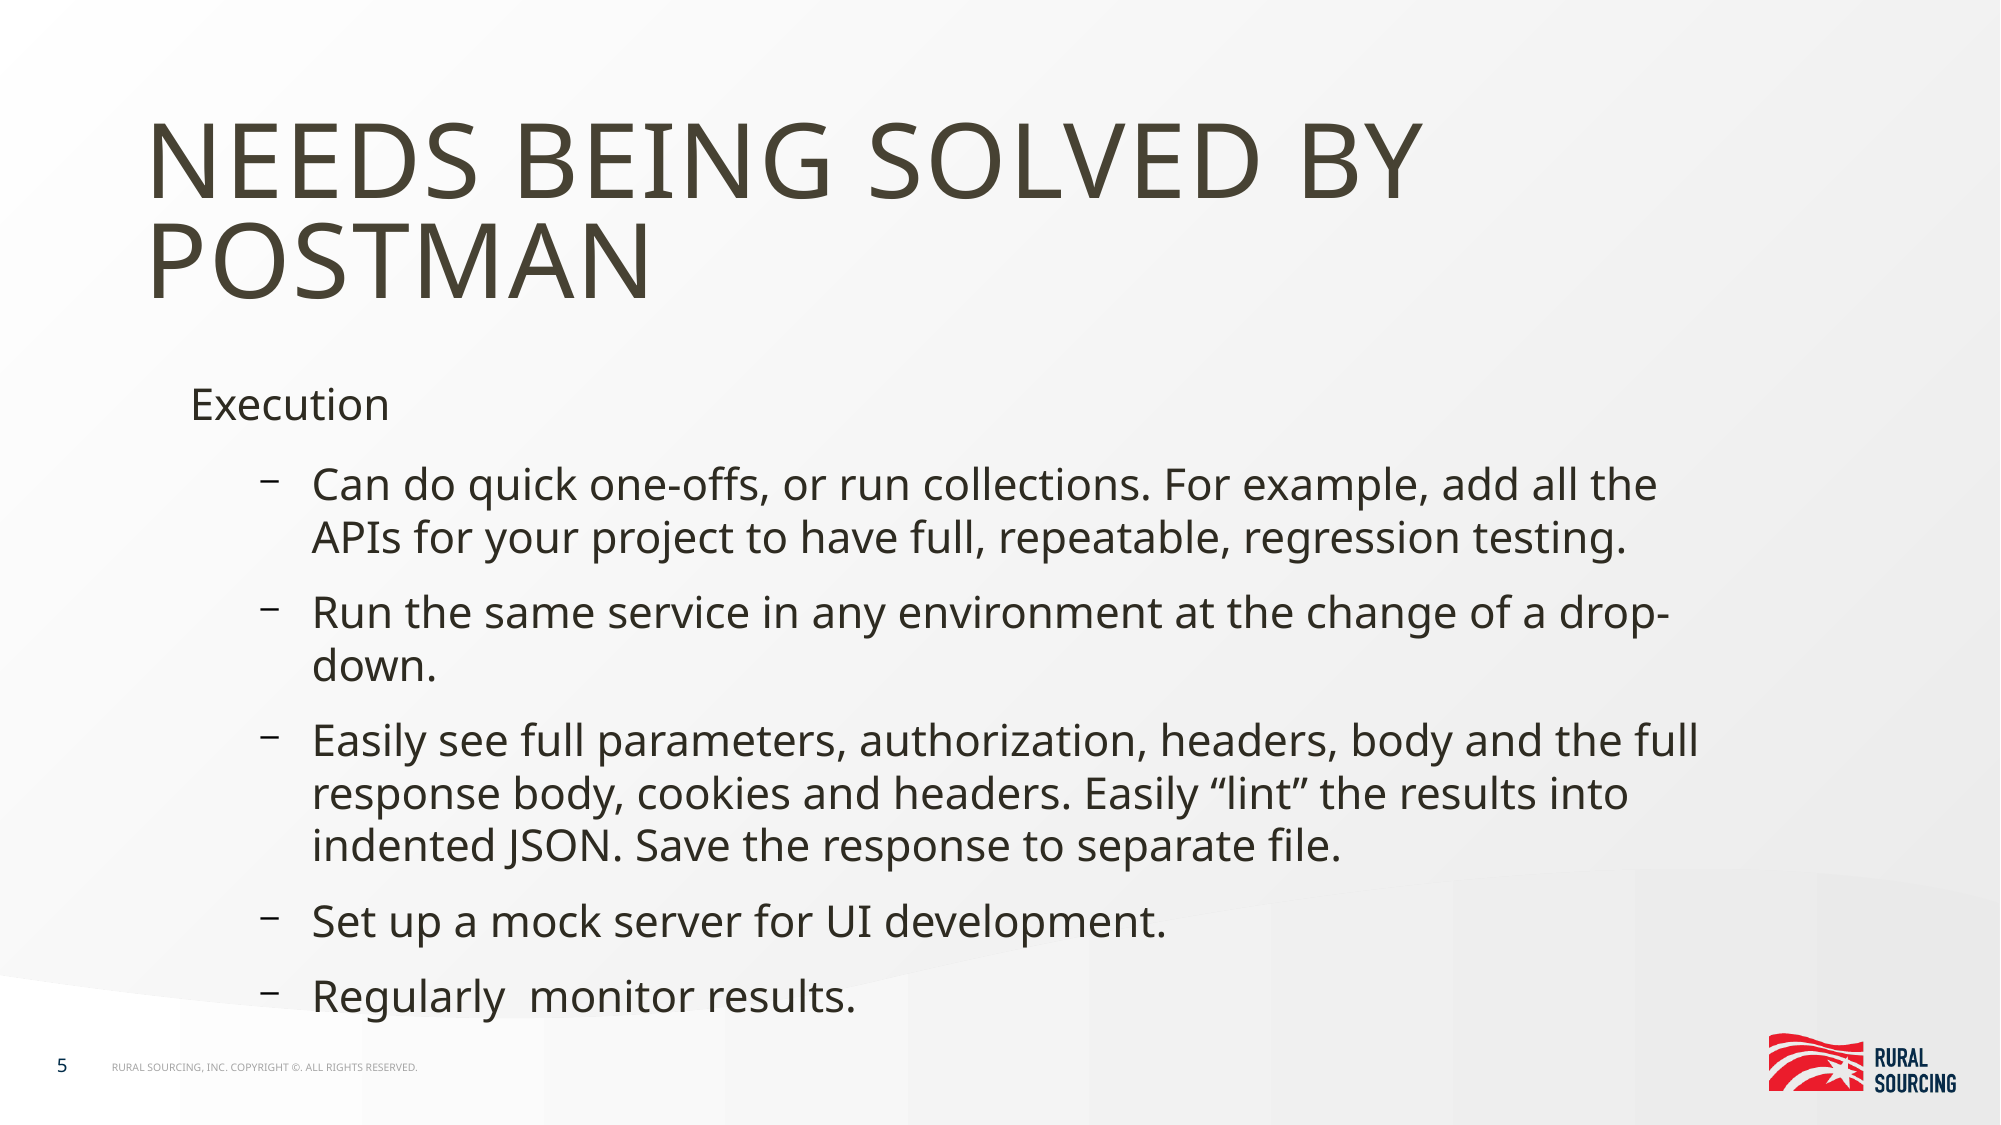

# NeedS being solved BY POSTMAN
Execution
Can do quick one-offs, or run collections. For example, add all the APIs for your project to have full, repeatable, regression testing.
Run the same service in any environment at the change of a drop-down.
Easily see full parameters, authorization, headers, body and the full response body, cookies and headers. Easily “lint” the results into indented JSON. Save the response to separate file.
Set up a mock server for UI development.
Regularly monitor results.